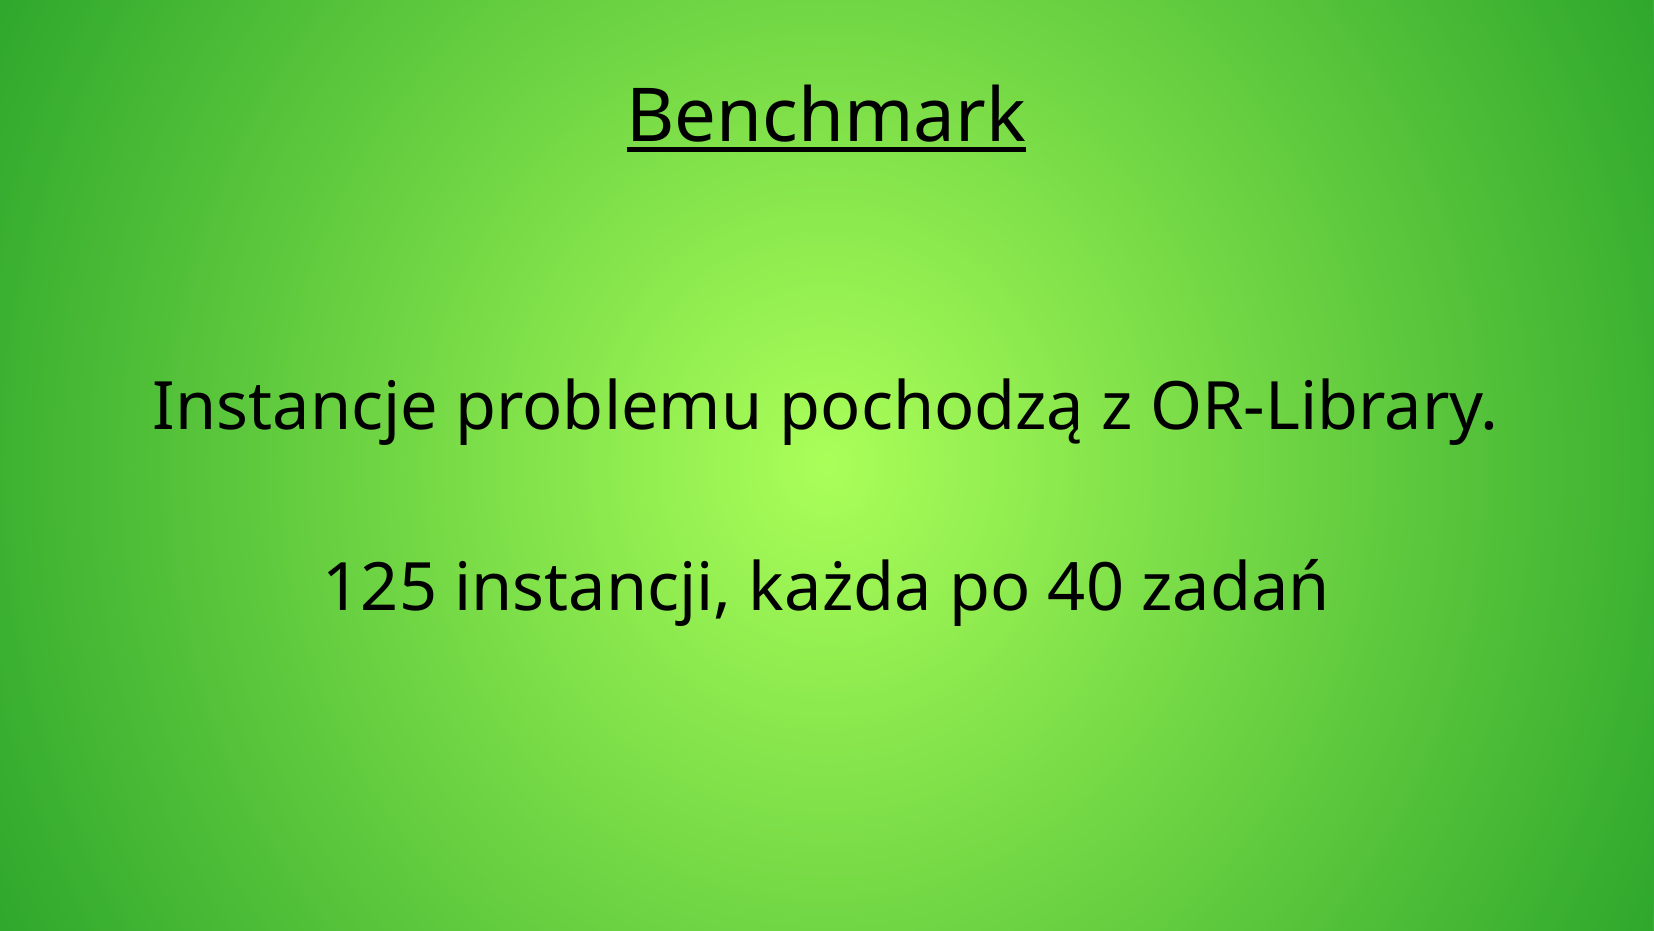

# Benchmark
Instancje problemu pochodzą z OR-Library.
125 instancji, każda po 40 zadań